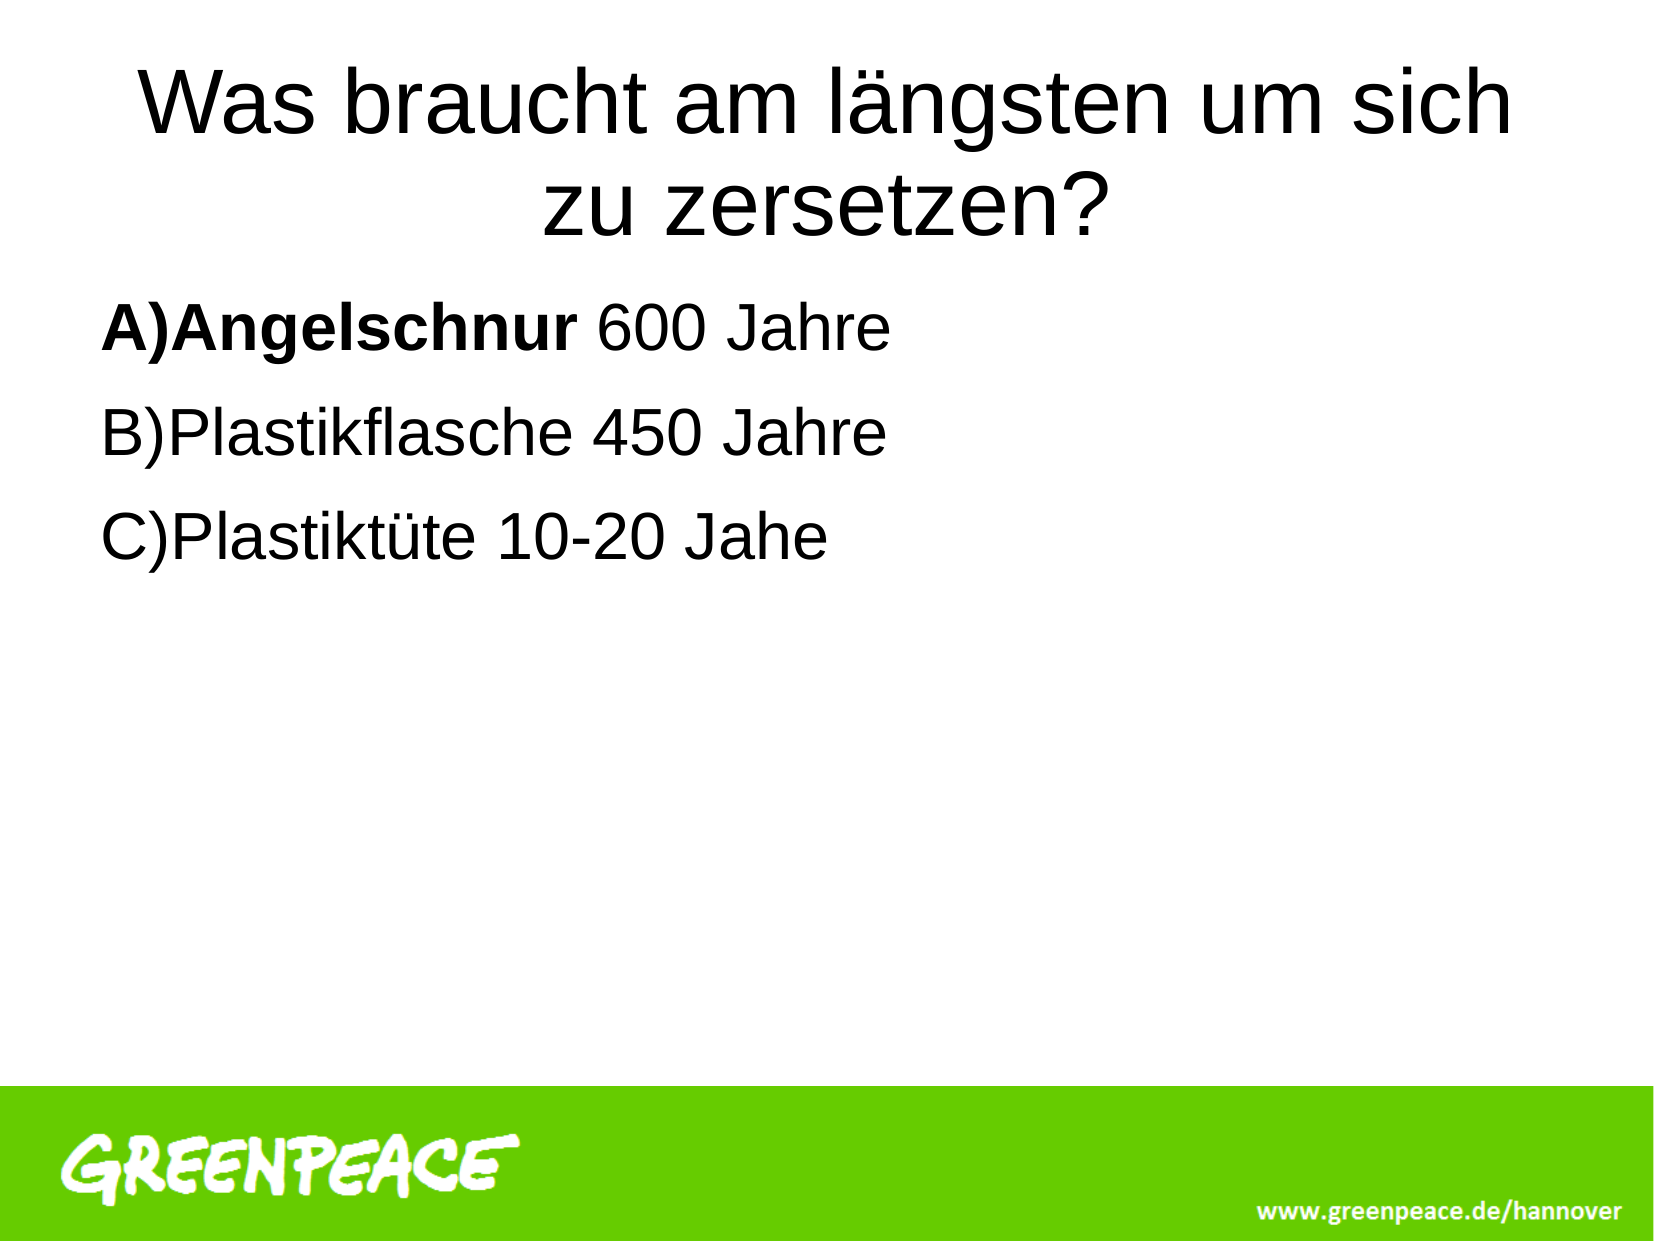

# Was braucht am längsten um sich zu zersetzen?
Angelschnur 600 Jahre
Plastikflasche 450 Jahre
Plastiktüte 10-20 Jahe